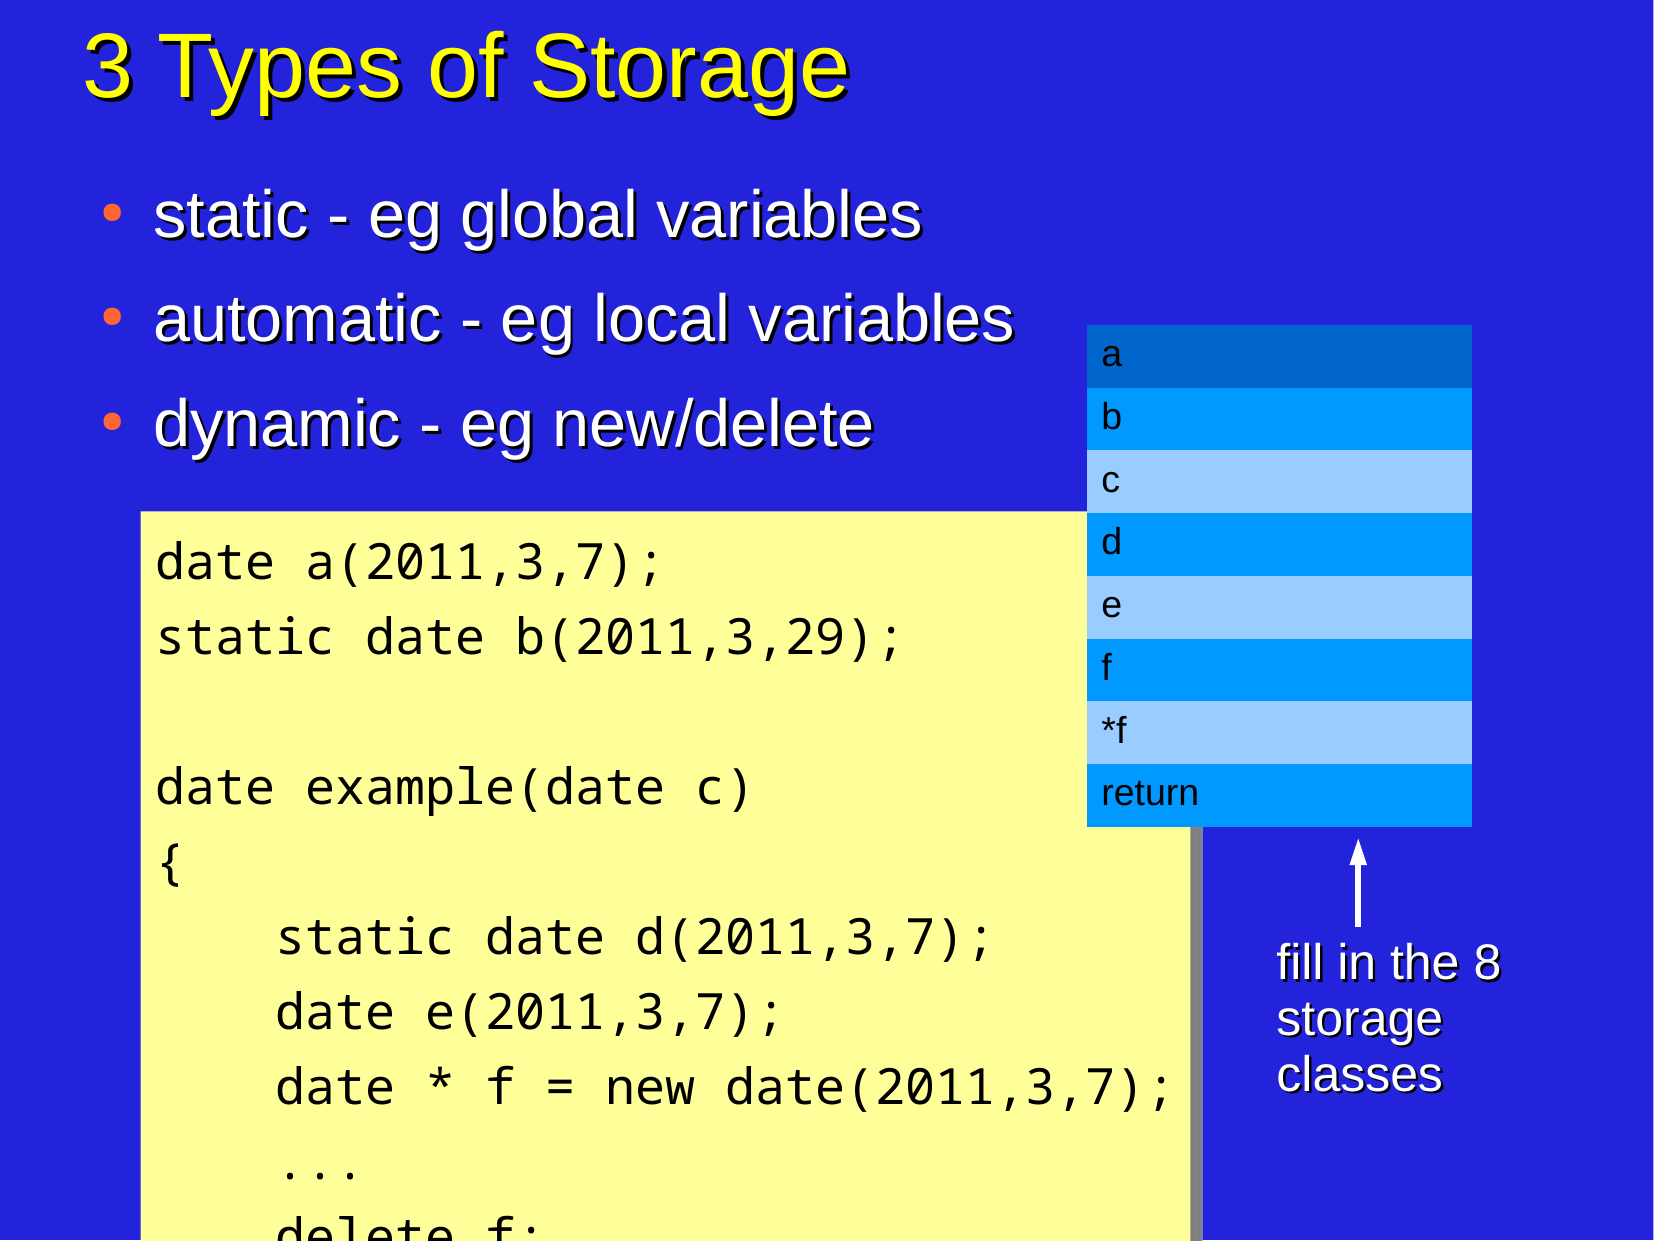

# 3 Types of Storage
static - eg global variables
automatic - eg local variables
dynamic - eg new/delete
| a | |
| --- | --- |
| b | |
| c | |
| d | |
| e | |
| f | |
| \*f | |
| return | |
fill in the 8 storage classes
date a(2011,3,7);
static date b(2011,3,29);
date example(date c)
{
 static date d(2011,3,7);
 date e(2011,3,7);
 date * f = new date(2011,3,7);
 ...
 delete f;
 return date(2011,12,25);
}